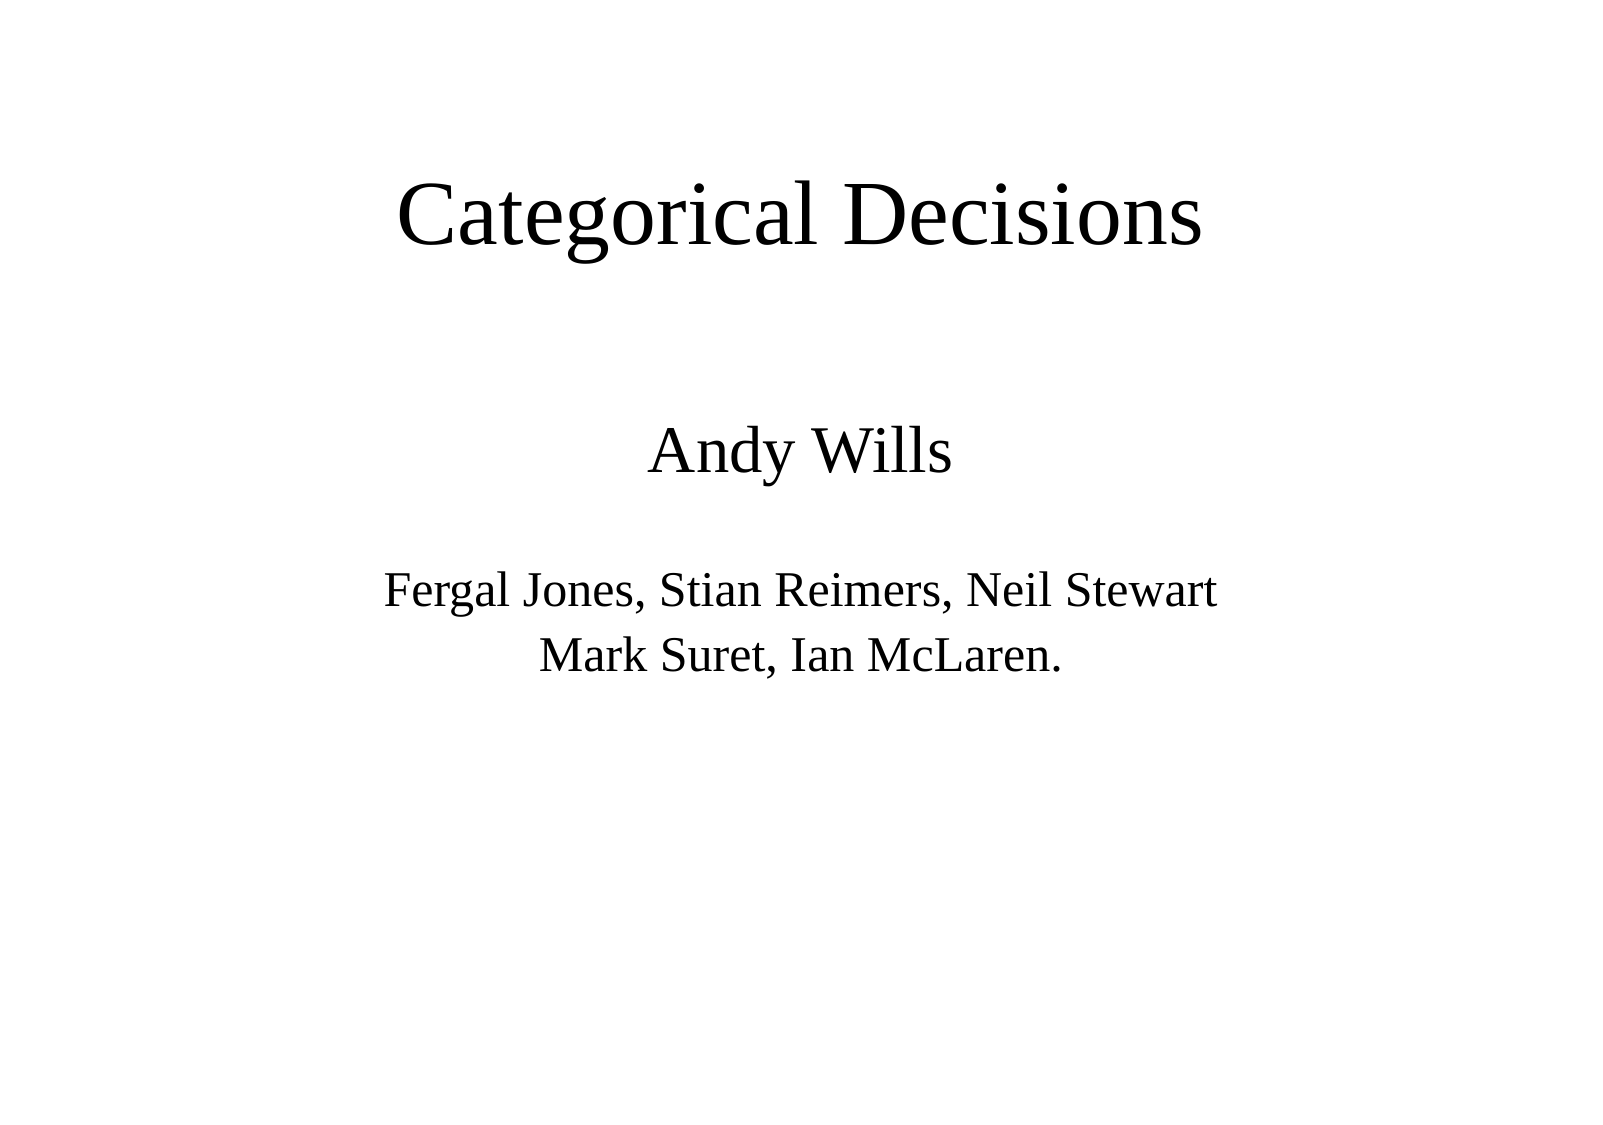

Categorical Decisions
Andy Wills
Fergal Jones, Stian Reimers, Neil Stewart
Mark Suret, Ian McLaren.